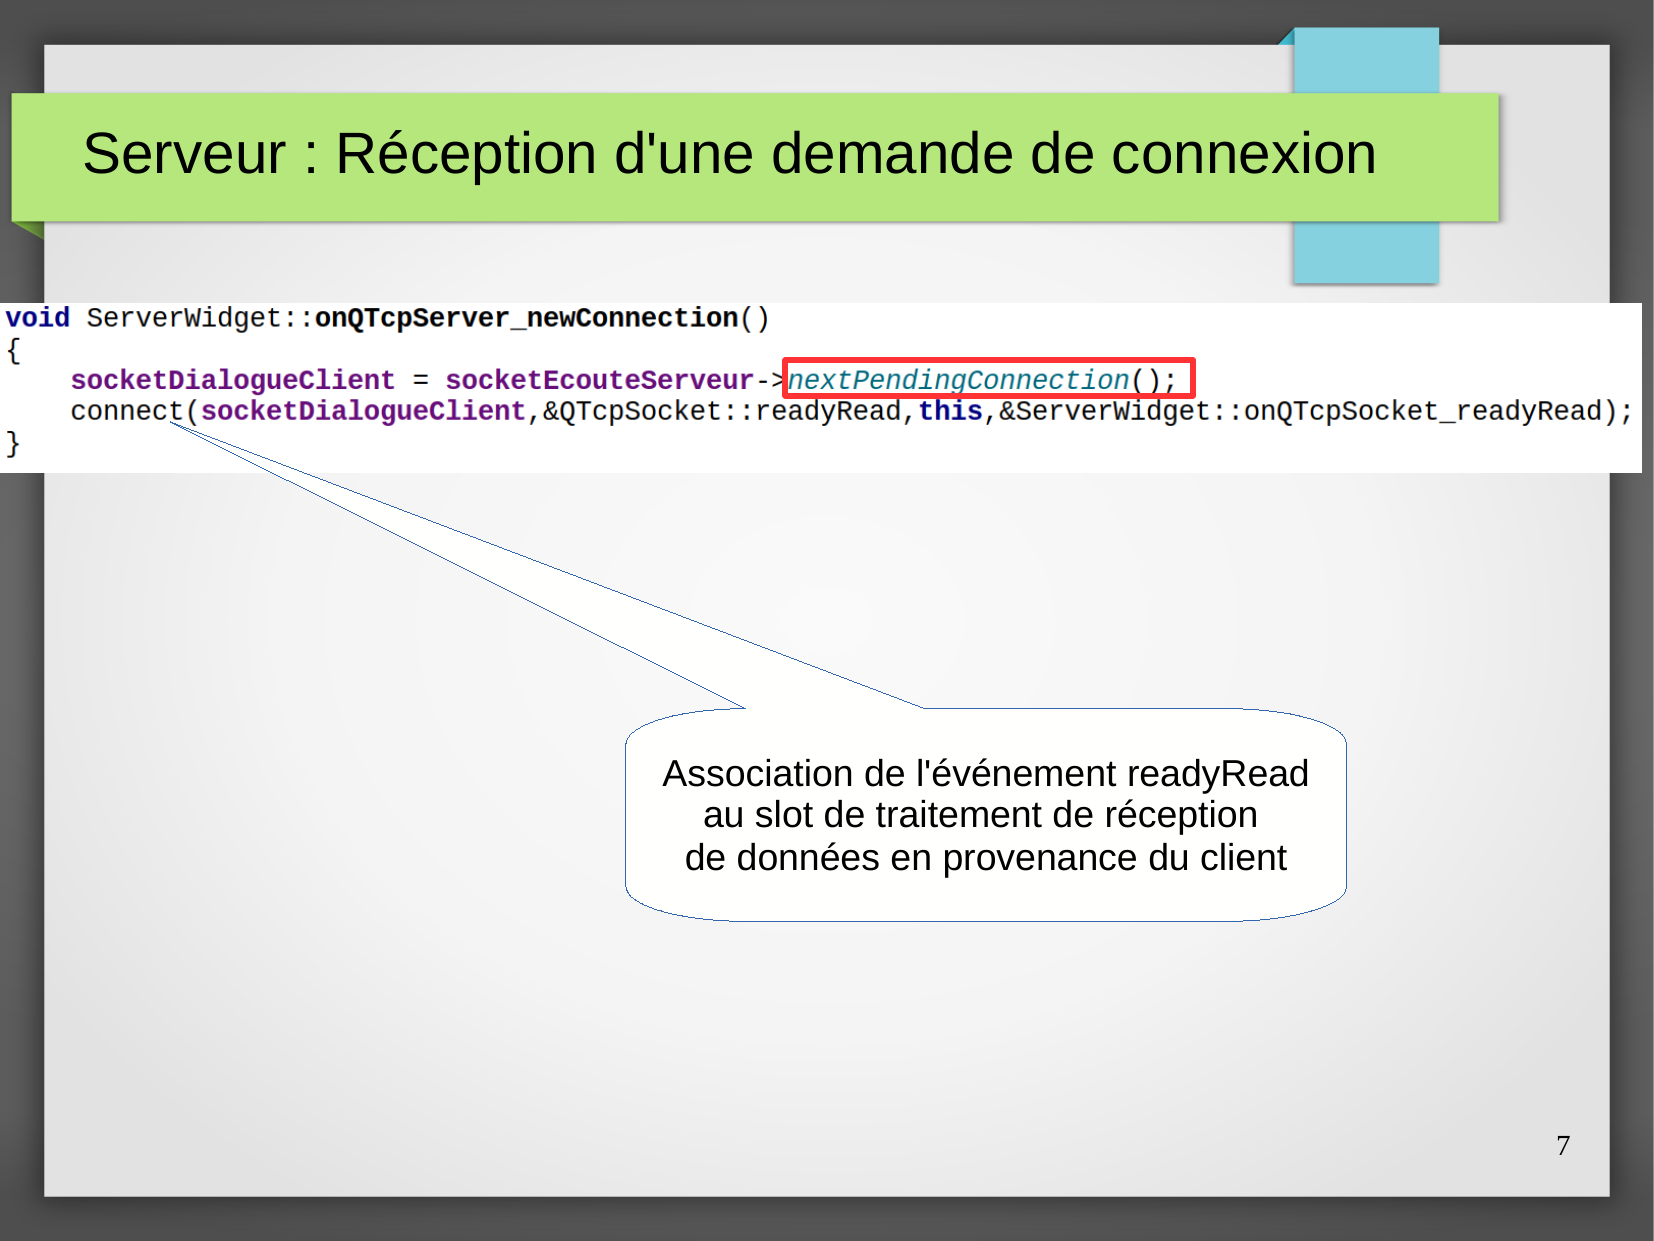

# Serveur : Réception d'une demande de connexion
Association de l'événement readyRead
au slot de traitement de réception
de données en provenance du client
7